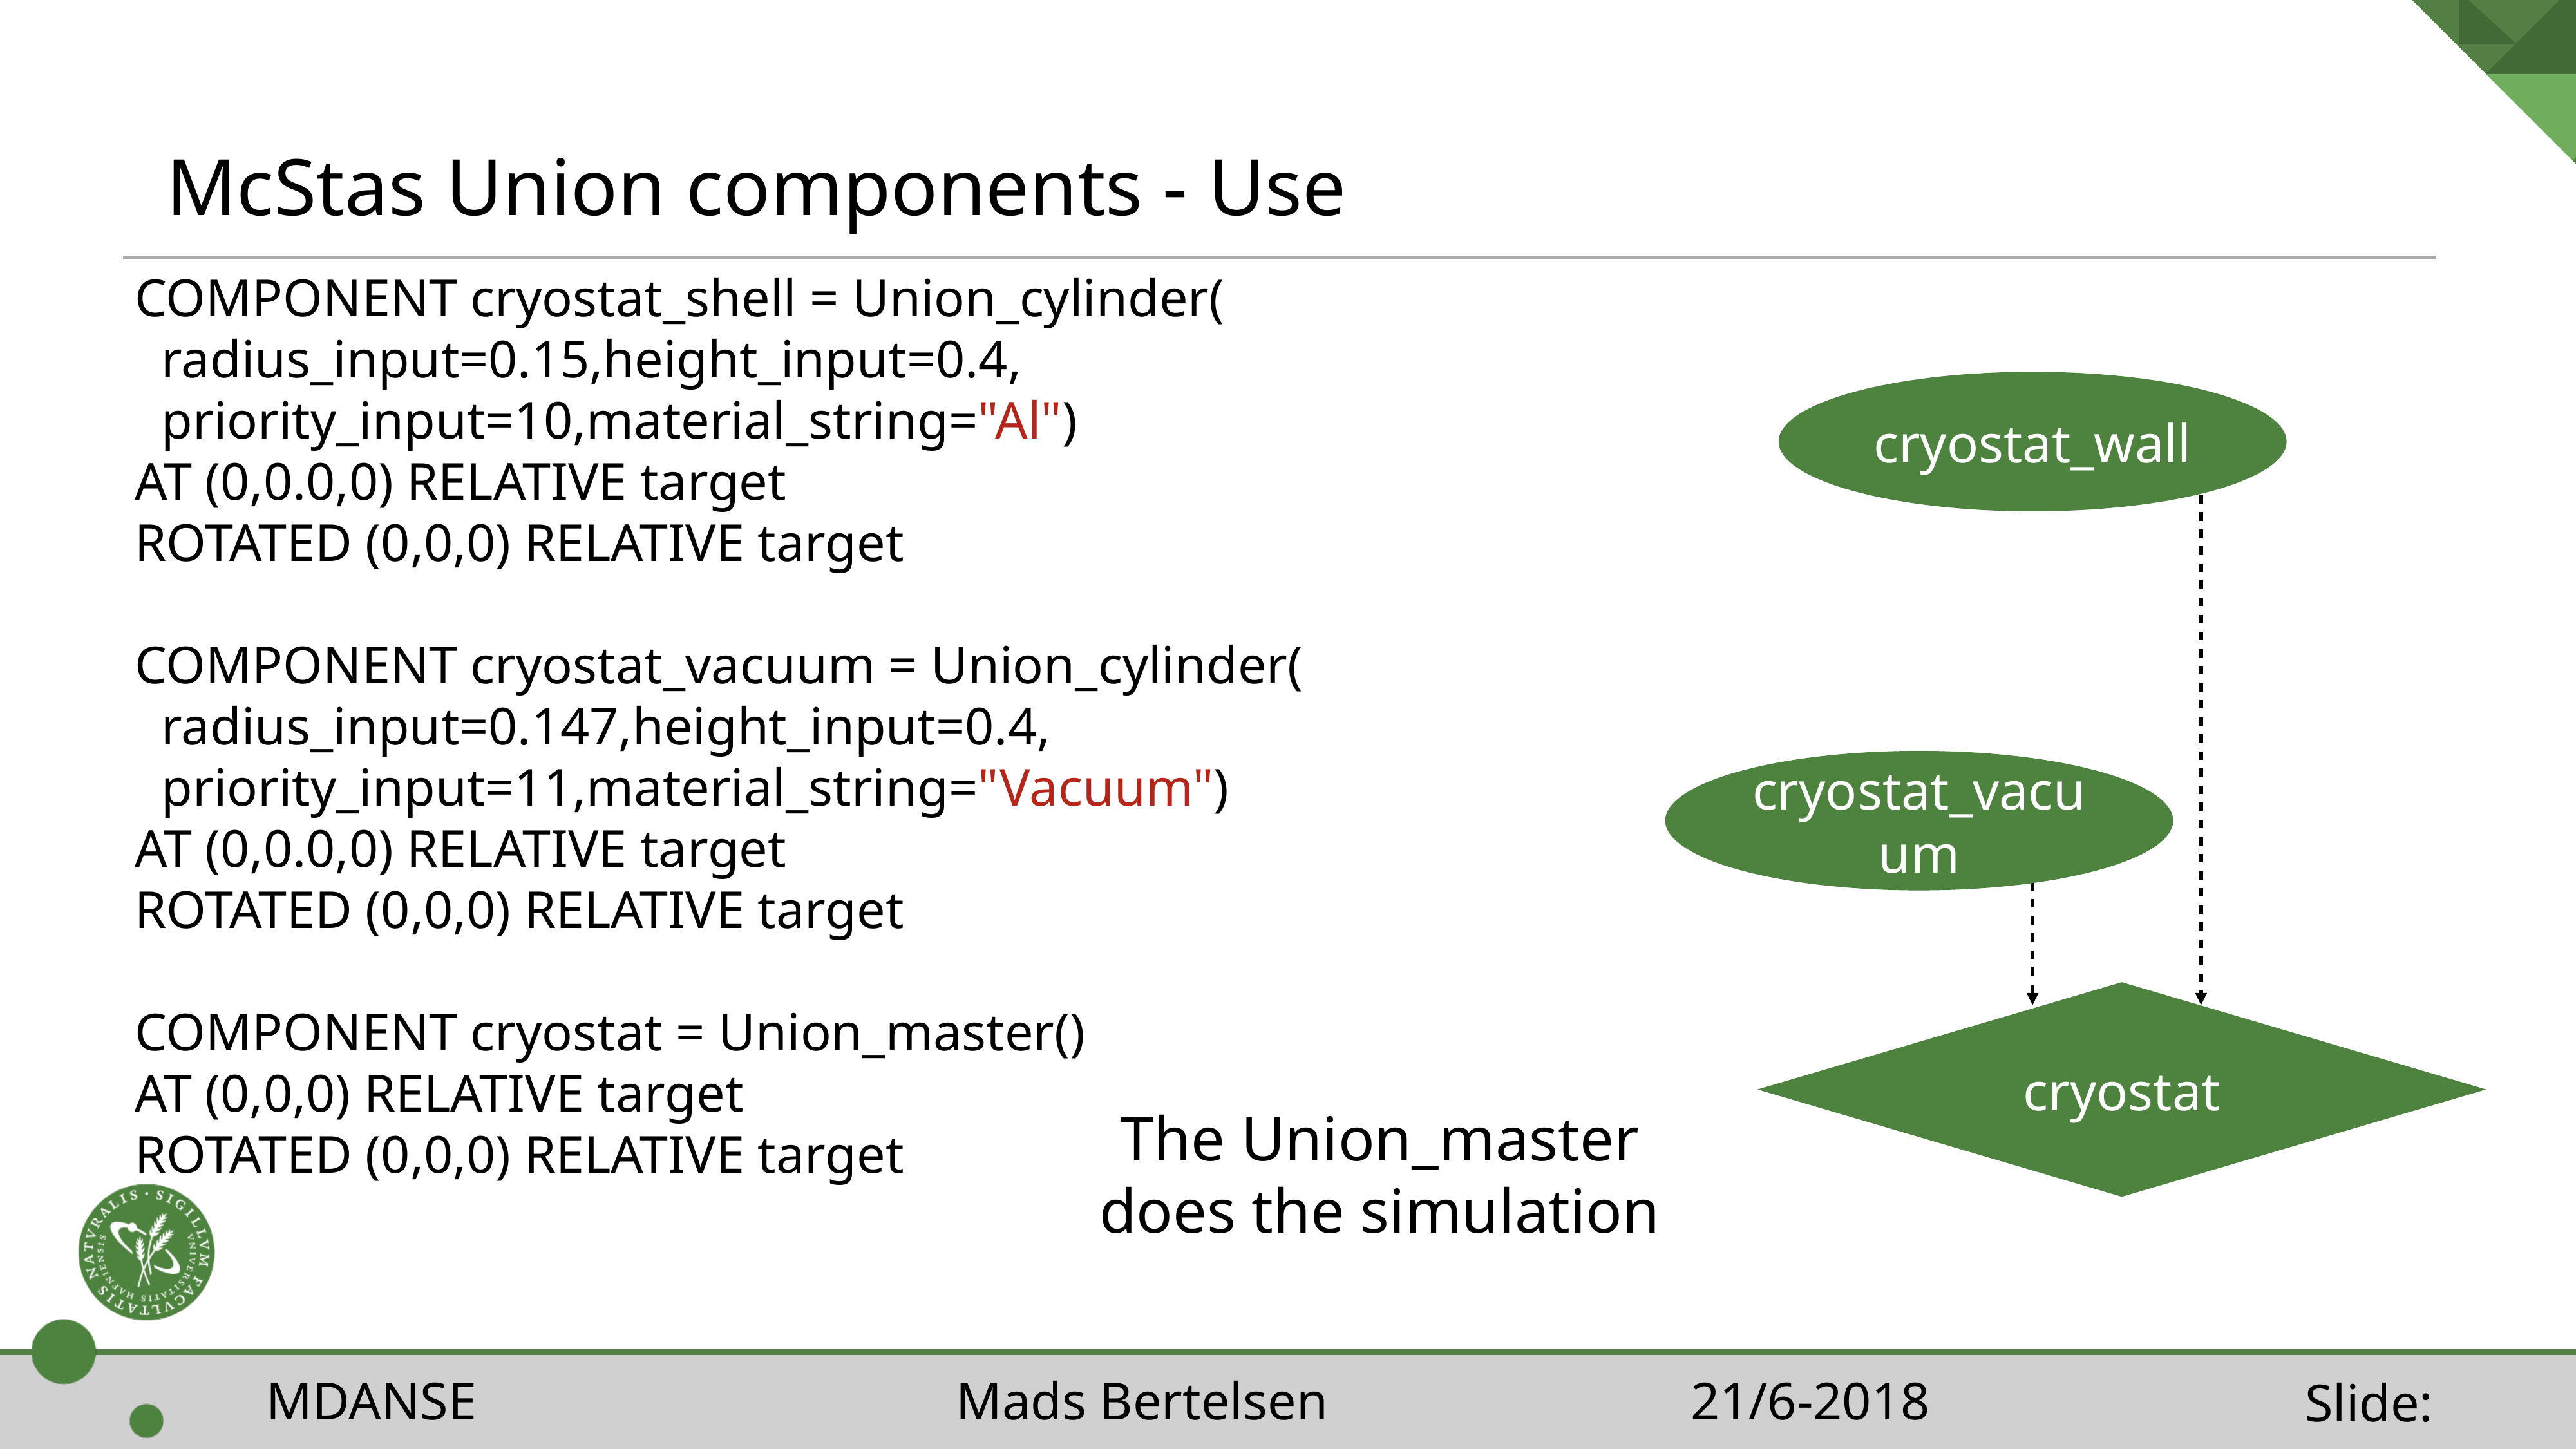

# McStas Union components - Use
COMPONENT cryostat_shell = Union_cylinder(
 radius_input=0.15,height_input=0.4,
 priority_input=10,material_string="Al")
AT (0,0.0,0) RELATIVE target
ROTATED (0,0,0) RELATIVE target
COMPONENT cryostat_vacuum = Union_cylinder(
 radius_input=0.147,height_input=0.4,
 priority_input=11,material_string="Vacuum")
AT (0,0.0,0) RELATIVE target
ROTATED (0,0,0) RELATIVE target
COMPONENT cryostat = Union_master()
AT (0,0,0) RELATIVE target
ROTATED (0,0,0) RELATIVE target
cryostat_wall
cryostat_vacuum
cryostat
The Union_master
does the simulation